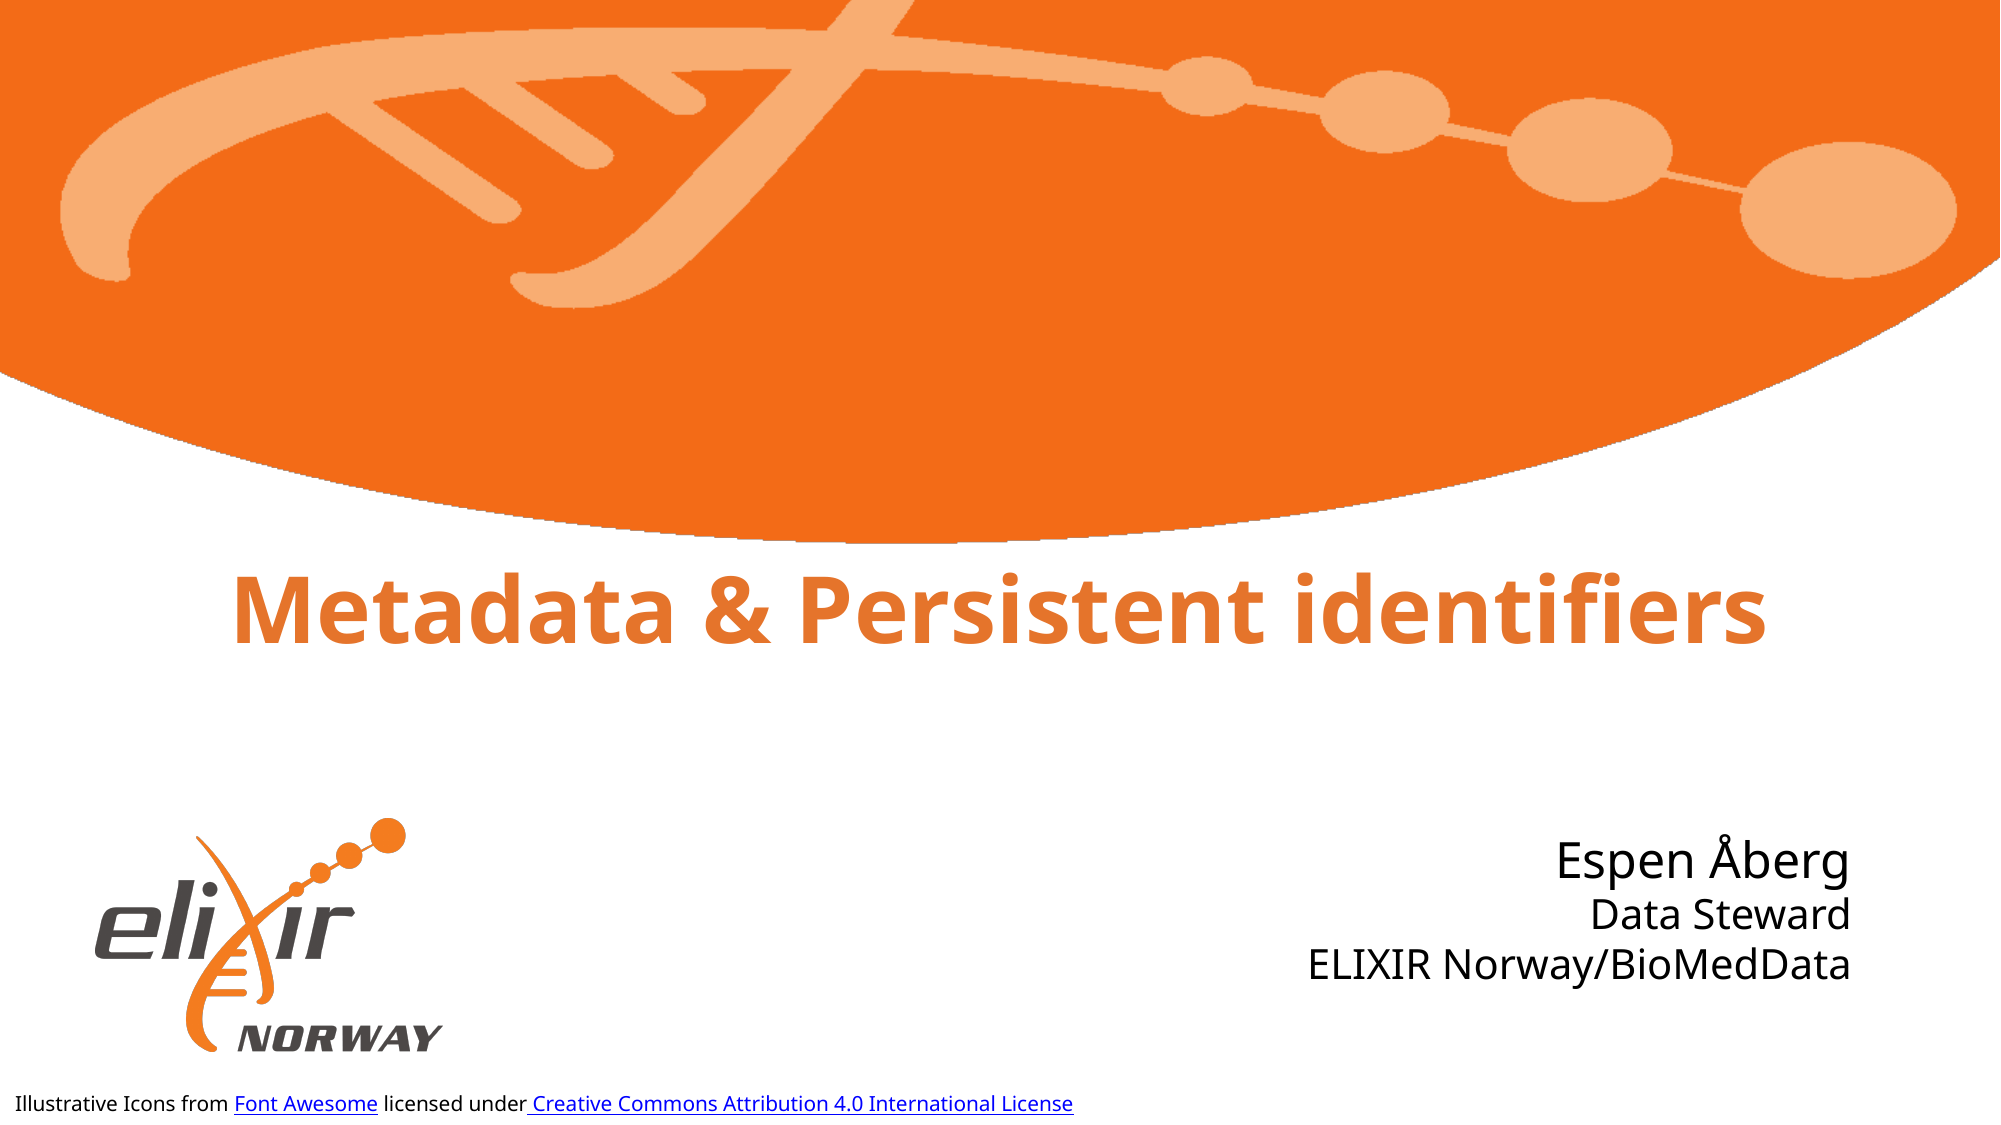

# Metadata & Persistent identifiers
Espen Åberg
Data Steward
ELIXIR Norway/BioMedData
Illustrative Icons from Font Awesome licensed under Creative Commons Attribution 4.0 International License